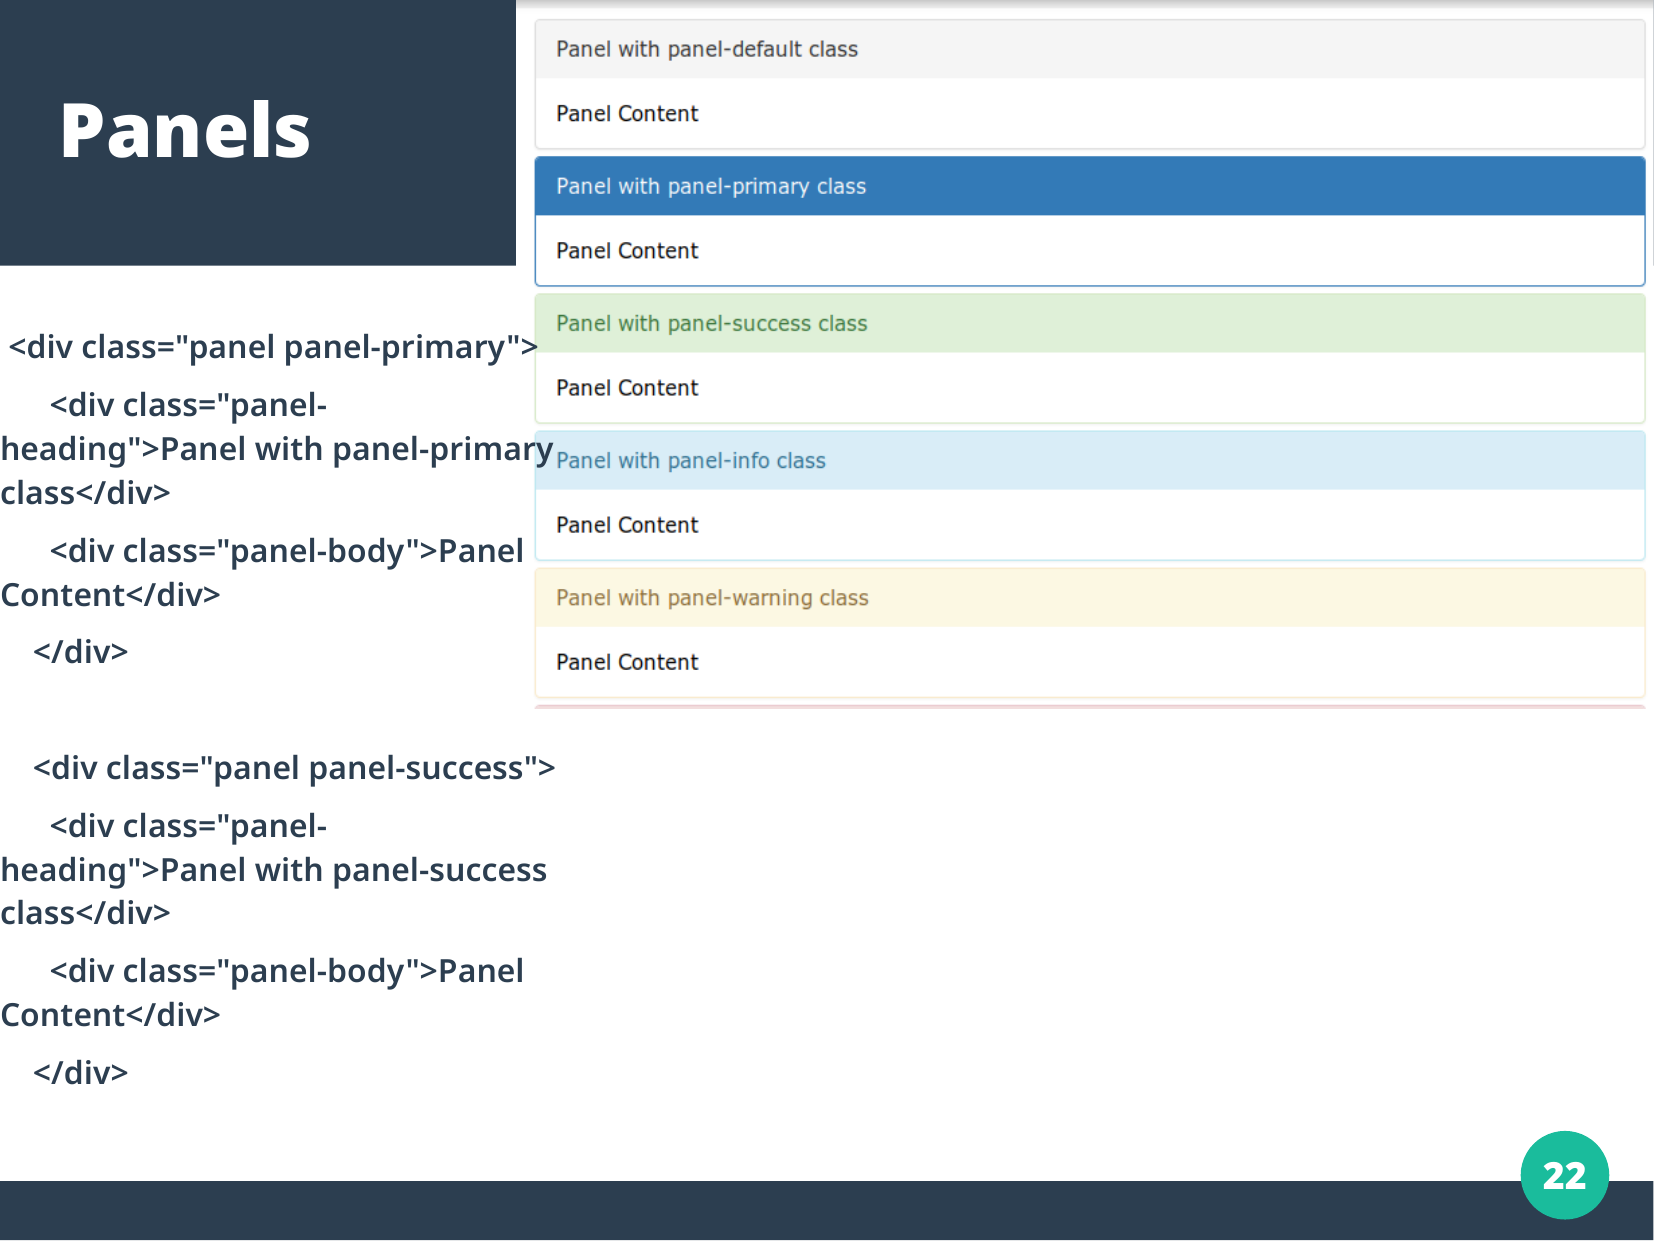

# Panels
 <div class="panel panel-primary">
 <div class="panel-heading">Panel with panel-primary class</div>
 <div class="panel-body">Panel Content</div>
 </div>
 <div class="panel panel-success">
 <div class="panel-heading">Panel with panel-success class</div>
 <div class="panel-body">Panel Content</div>
 </div>
22